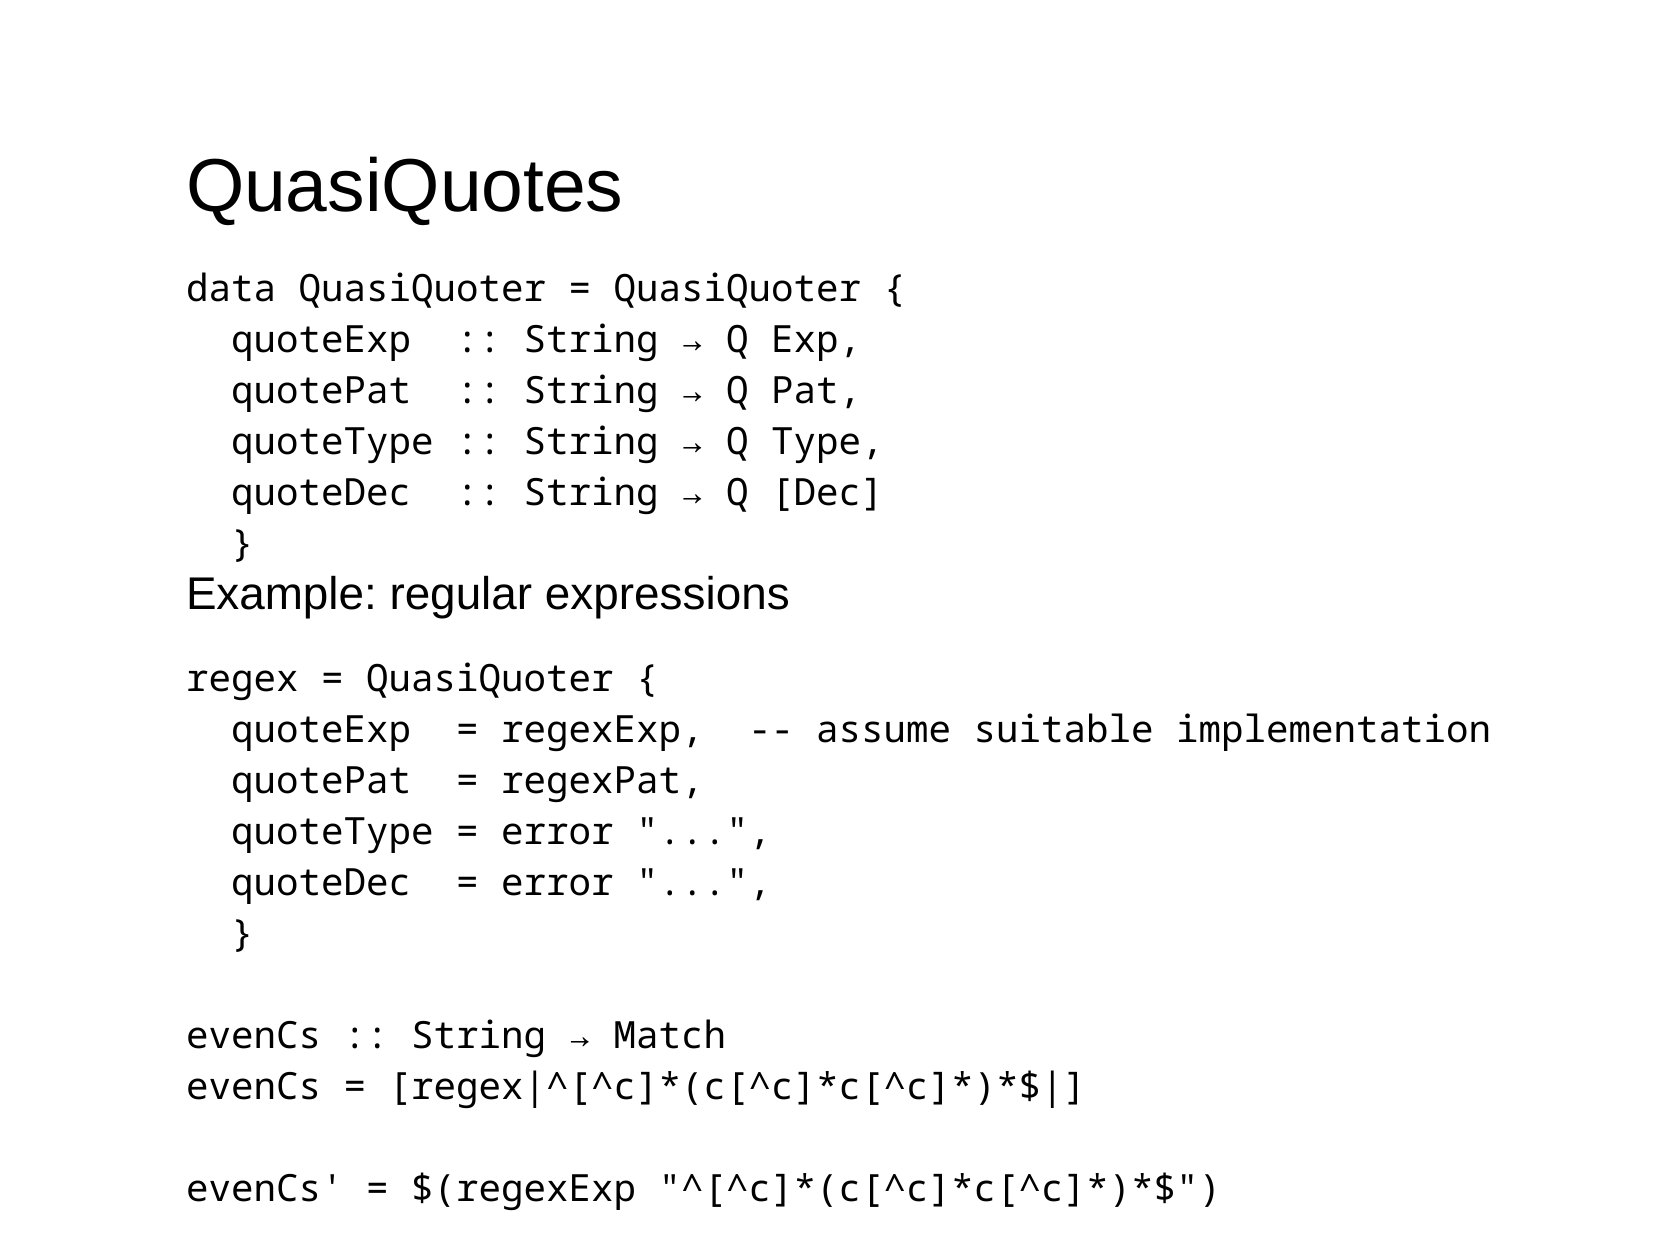

QuasiQuotes
data QuasiQuoter = QuasiQuoter {
 quoteExp :: String → Q Exp,
 quotePat :: String → Q Pat,
 quoteType :: String → Q Type,
 quoteDec :: String → Q [Dec]
 }
Example: regular expressions
regex = QuasiQuoter {
 quoteExp = regexExp, -- assume suitable implementation
 quotePat = regexPat,
 quoteType = error "...",
 quoteDec = error "...",
 }
evenCs :: String → Match
evenCs = [regex|^[^c]*(c[^c]*c[^c]*)*$|]
evenCs' = $(regexExp "^[^c]*(c[^c]*c[^c]*)*$")